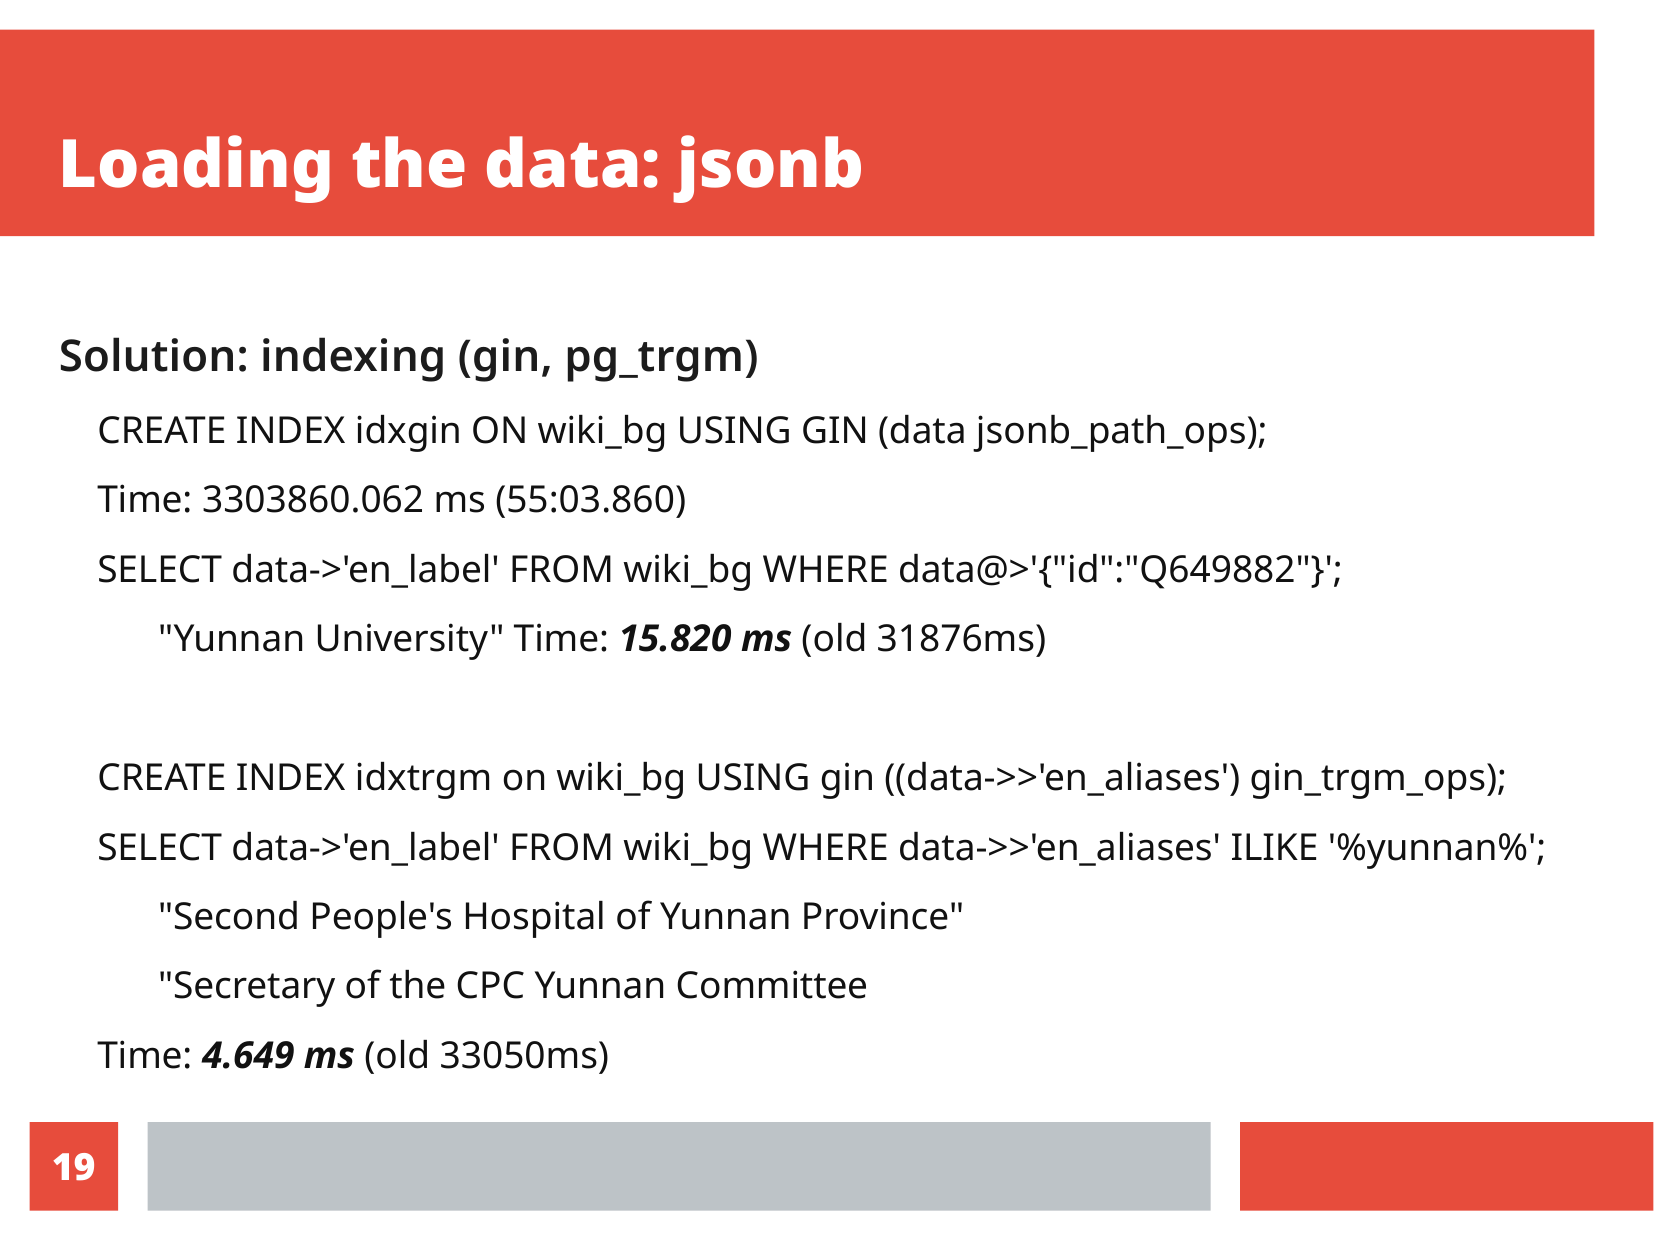

# Loading the data: jsonb
Solution: indexing (gin, pg_trgm)
CREATE INDEX idxgin ON wiki_bg USING GIN (data jsonb_path_ops);
Time: 3303860.062 ms (55:03.860)
SELECT data->'en_label' FROM wiki_bg WHERE data@>'{"id":"Q649882"}';
 	"Yunnan University" Time: 15.820 ms (old 31876ms)
CREATE INDEX idxtrgm on wiki_bg USING gin ((data->>'en_aliases') gin_trgm_ops);
SELECT data->'en_label' FROM wiki_bg WHERE data->>'en_aliases' ILIKE '%yunnan%';
 	"Second People's Hospital of Yunnan Province"
 		"Secretary of the CPC Yunnan Committee
Time: 4.649 ms (old 33050ms)
19